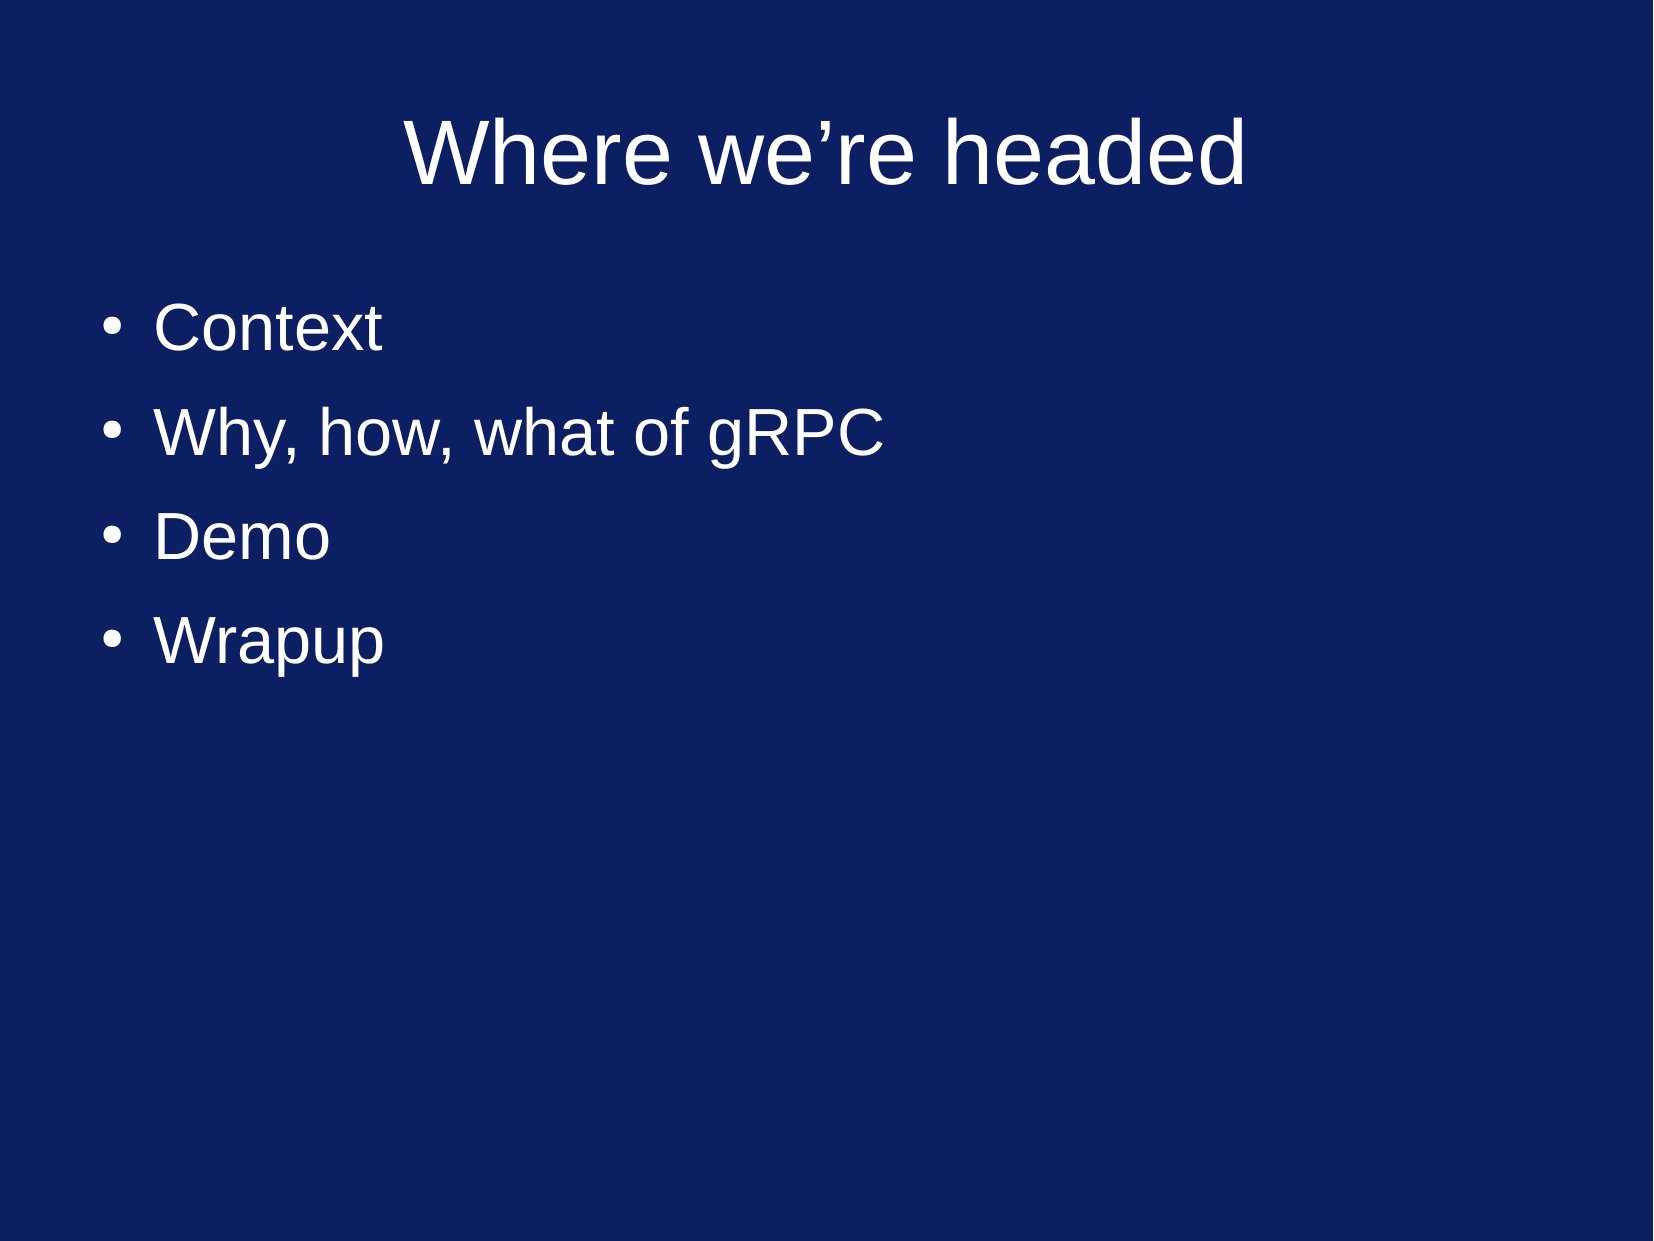

# Where we’re headed
Context
Why, how, what of gRPC
Demo
Wrapup